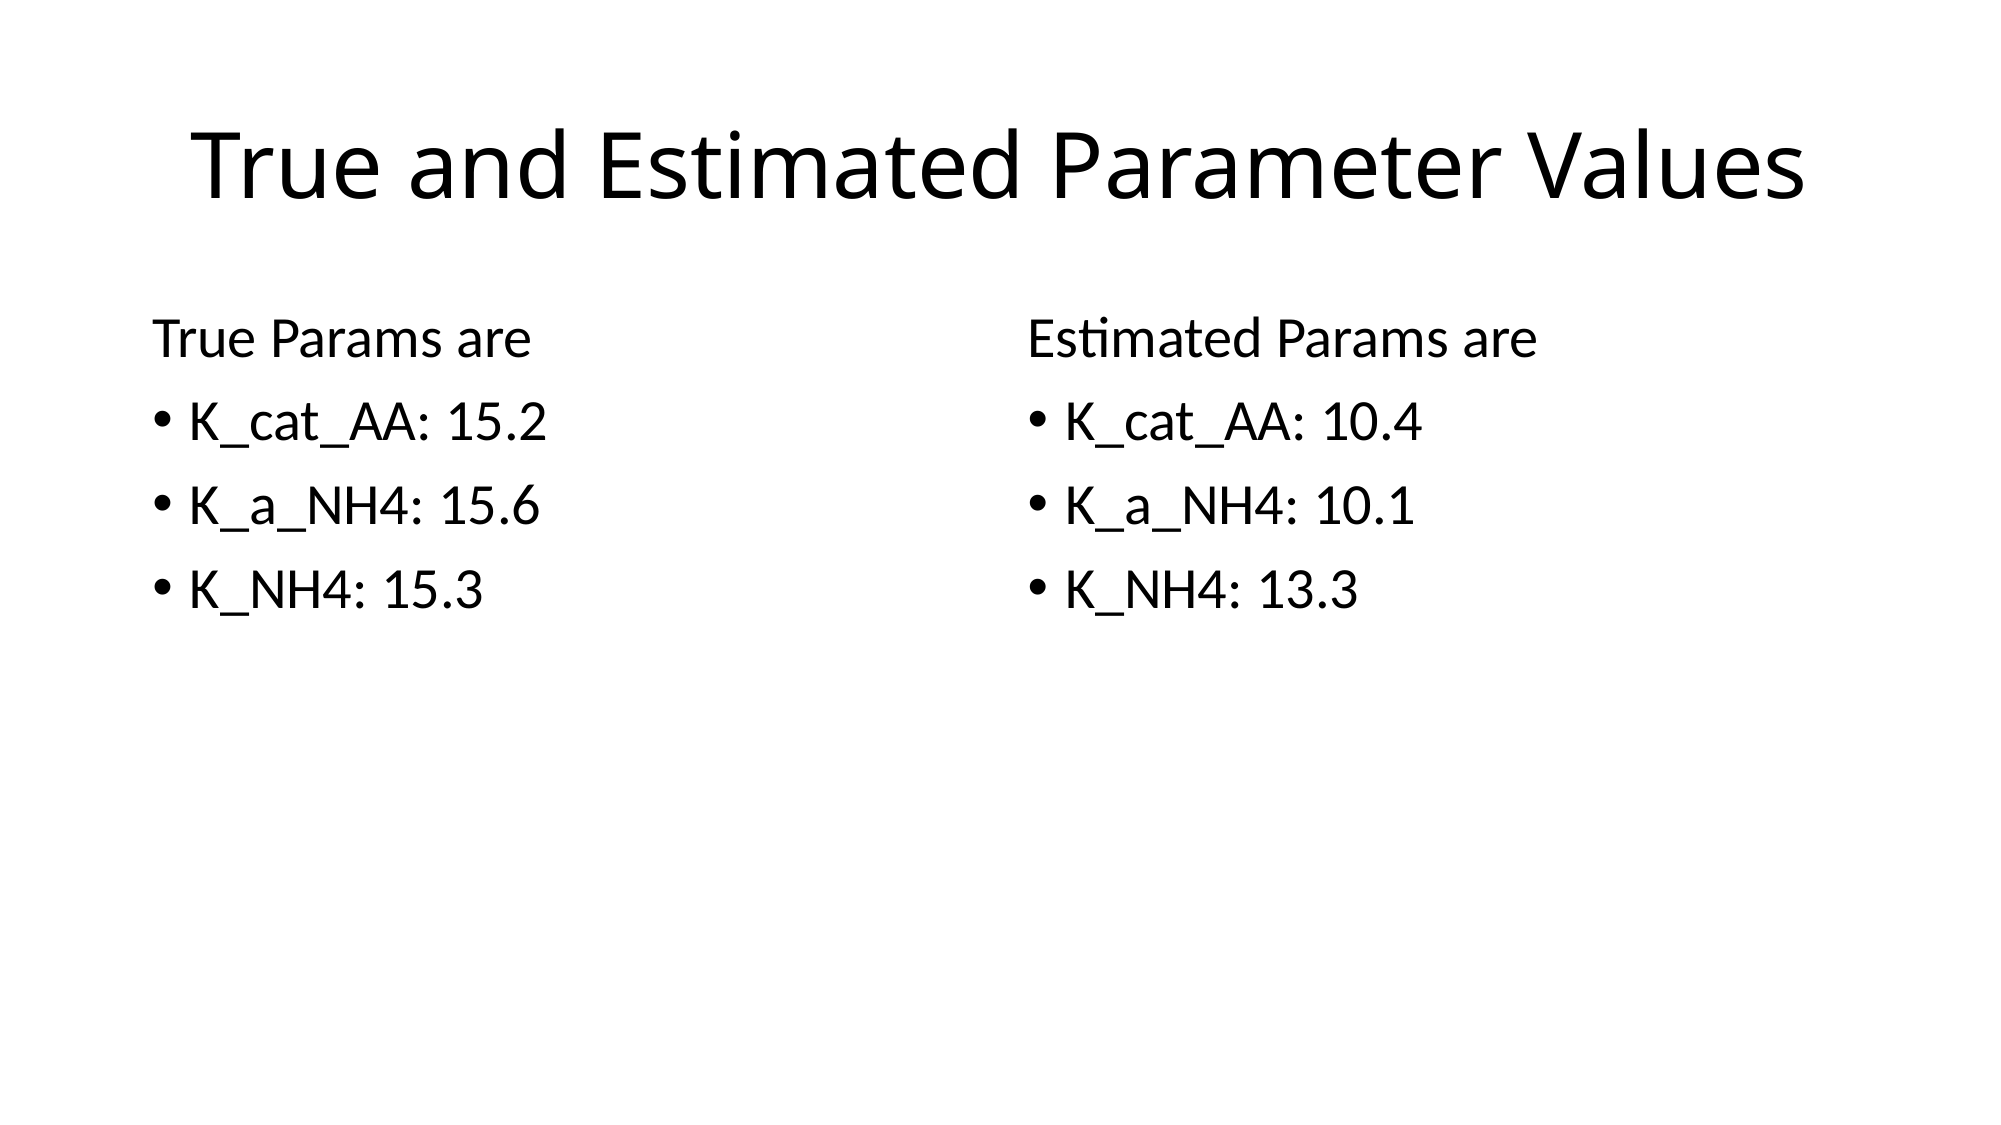

# True and Estimated Parameter Values
True Params are
K_cat_AA: 15.2
K_a_NH4: 15.6
K_NH4: 15.3
Estimated Params are
K_cat_AA: 10.4
K_a_NH4: 10.1
K_NH4: 13.3